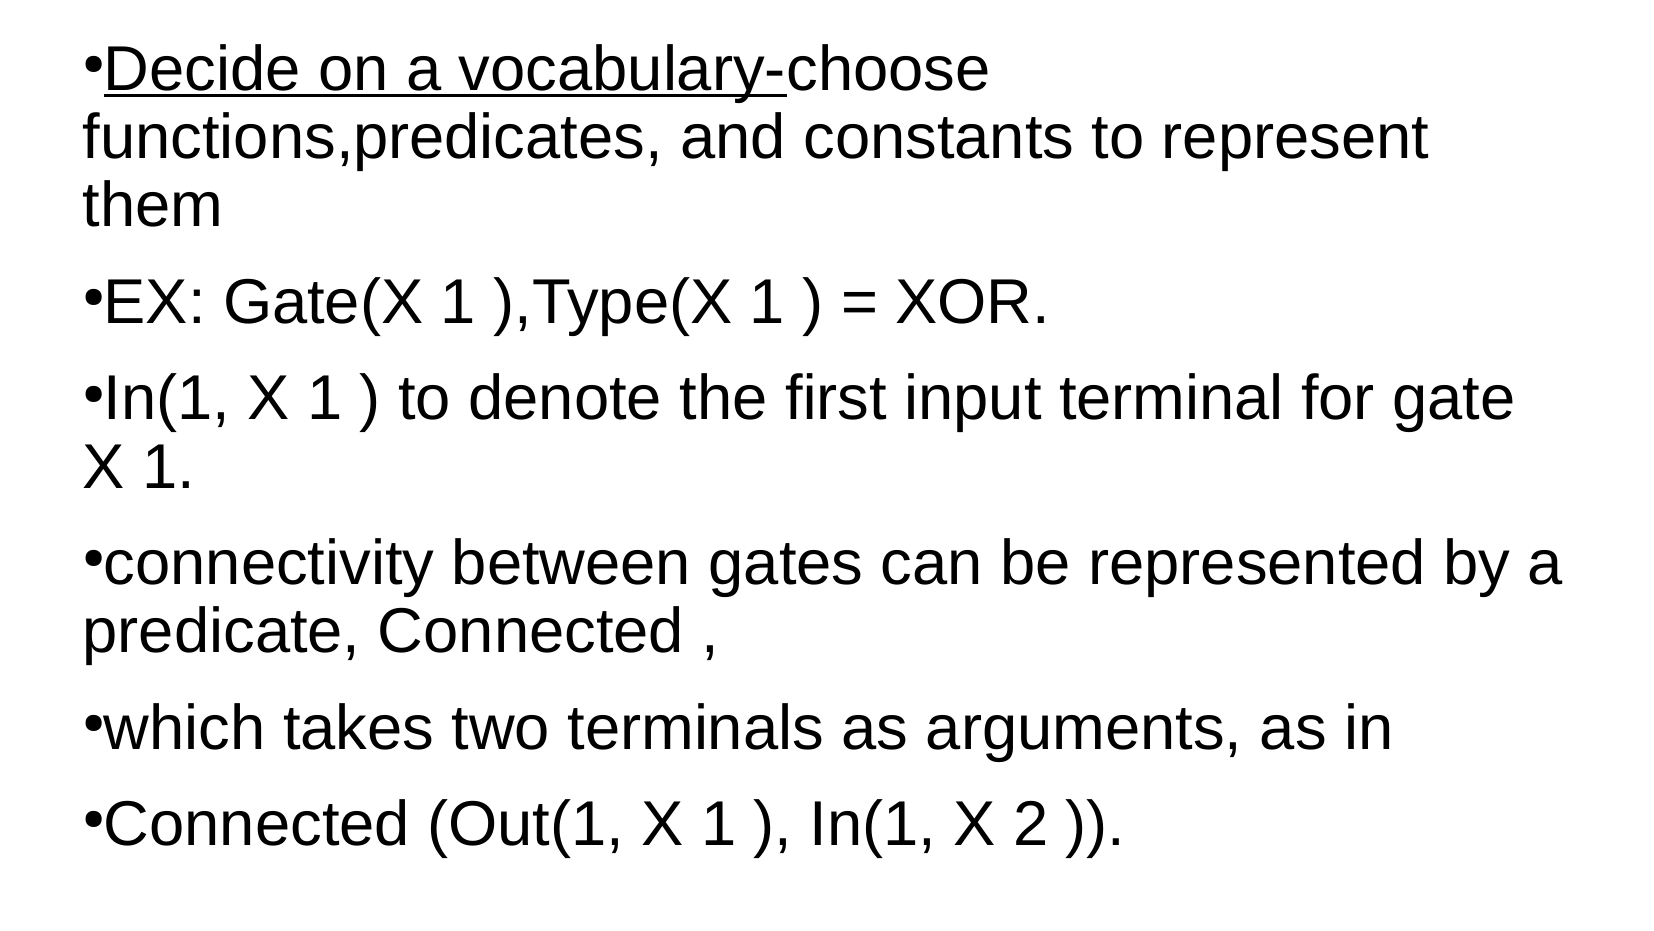

# Decide on a vocabulary-choose functions,predicates, and constants to represent them
EX: Gate(X 1 ),Type(X 1 ) = XOR.
In(1, X 1 ) to denote the ﬁrst input terminal for gate X 1.
connectivity between gates can be represented by a predicate, Connected ,
which takes two terminals as arguments, as in
Connected (Out(1, X 1 ), In(1, X 2 )).